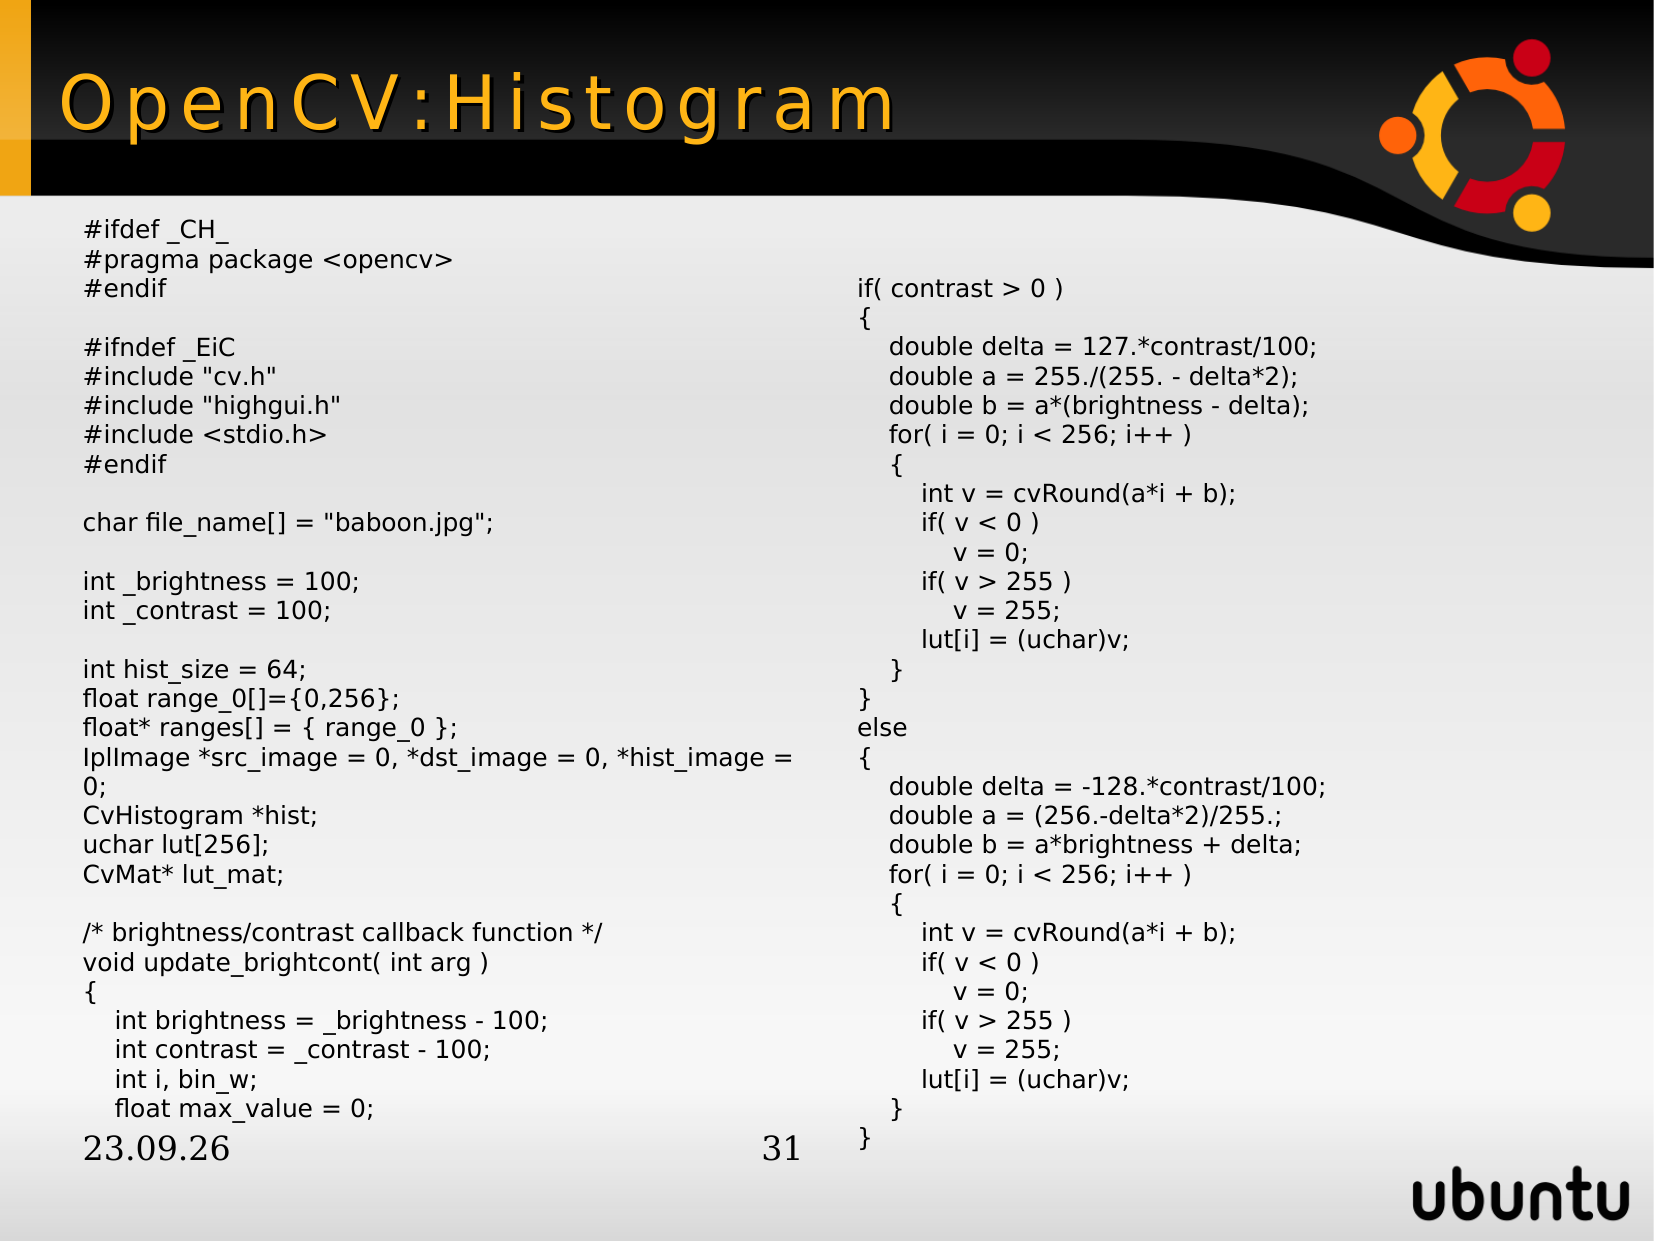

# OpenCV:Histogram
 if( contrast > 0 )
 {
 double delta = 127.*contrast/100;
 double a = 255./(255. - delta*2);
 double b = a*(brightness - delta);
 for( i = 0; i < 256; i++ )
 {
 int v = cvRound(a*i + b);
 if( v < 0 )
 v = 0;
 if( v > 255 )
 v = 255;
 lut[i] = (uchar)v;
 }
 }
 else
 {
 double delta = -128.*contrast/100;
 double a = (256.-delta*2)/255.;
 double b = a*brightness + delta;
 for( i = 0; i < 256; i++ )
 {
 int v = cvRound(a*i + b);
 if( v < 0 )
 v = 0;
 if( v > 255 )
 v = 255;
 lut[i] = (uchar)v;
 }
 }
#ifdef _CH_
#pragma package <opencv>
#endif
#ifndef _EiC
#include "cv.h"
#include "highgui.h"
#include <stdio.h>
#endif
char file_name[] = "baboon.jpg";
int _brightness = 100;
int _contrast = 100;
int hist_size = 64;
float range_0[]={0,256};
float* ranges[] = { range_0 };
IplImage *src_image = 0, *dst_image = 0, *hist_image = 0;
CvHistogram *hist;
uchar lut[256];
CvMat* lut_mat;
/* brightness/contrast callback function */
void update_brightcont( int arg )
{
 int brightness = _brightness - 100;
 int contrast = _contrast - 100;
 int i, bin_w;
 float max_value = 0;
31